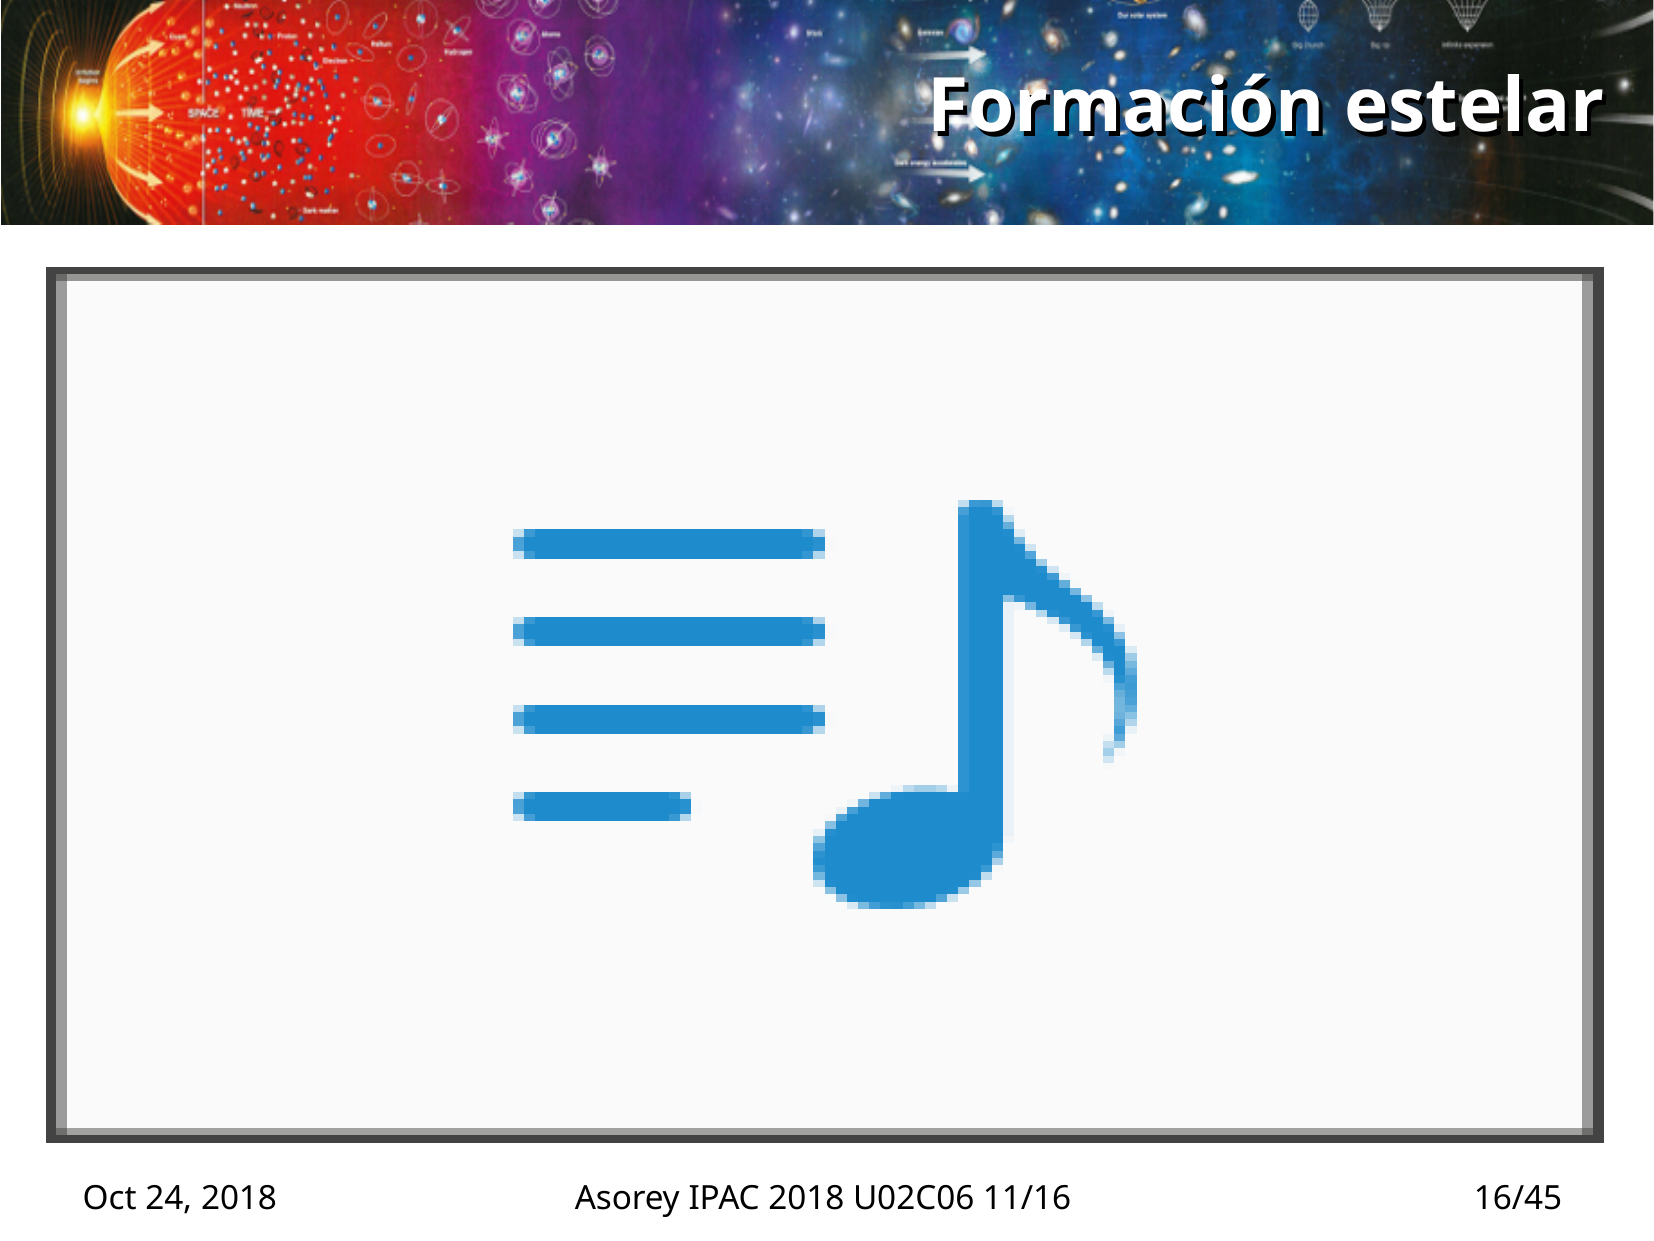

# Formación estelar
Oct 24, 2018
Asorey IPAC 2018 U02C06 11/16
16